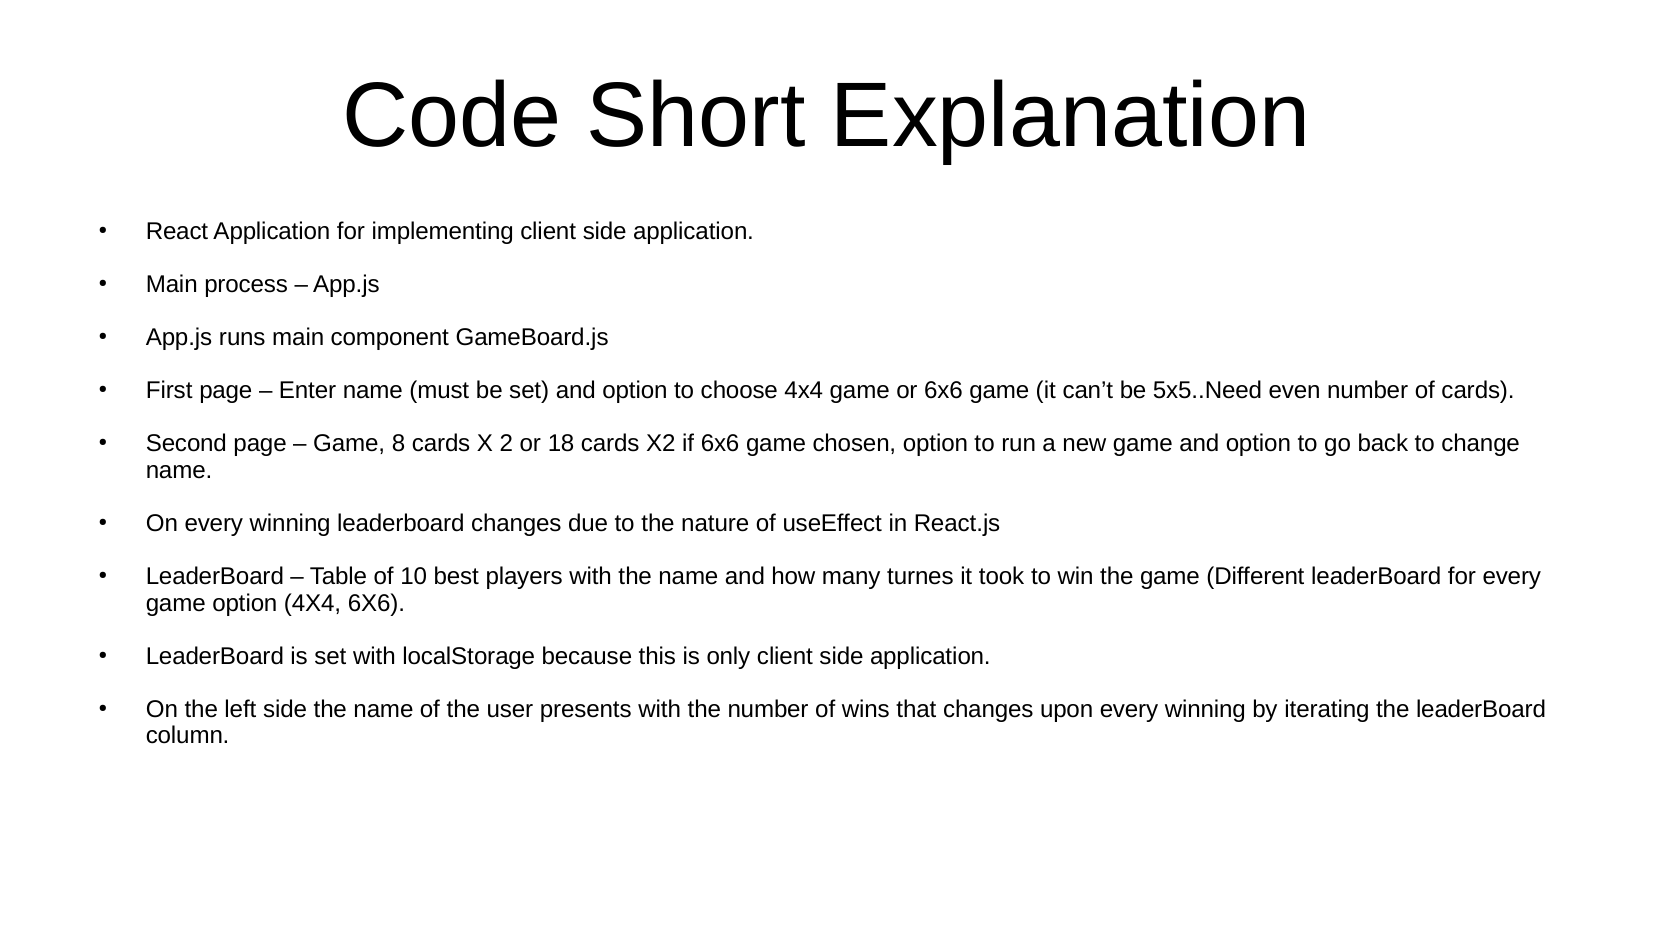

# Code Short Explanation
React Application for implementing client side application.
Main process – App.js
App.js runs main component GameBoard.js
First page – Enter name (must be set) and option to choose 4x4 game or 6x6 game (it can’t be 5x5..Need even number of cards).
Second page – Game, 8 cards X 2 or 18 cards X2 if 6x6 game chosen, option to run a new game and option to go back to change name.
On every winning leaderboard changes due to the nature of useEffect in React.js
LeaderBoard – Table of 10 best players with the name and how many turnes it took to win the game (Different leaderBoard for every game option (4X4, 6X6).
LeaderBoard is set with localStorage because this is only client side application.
On the left side the name of the user presents with the number of wins that changes upon every winning by iterating the leaderBoard column.